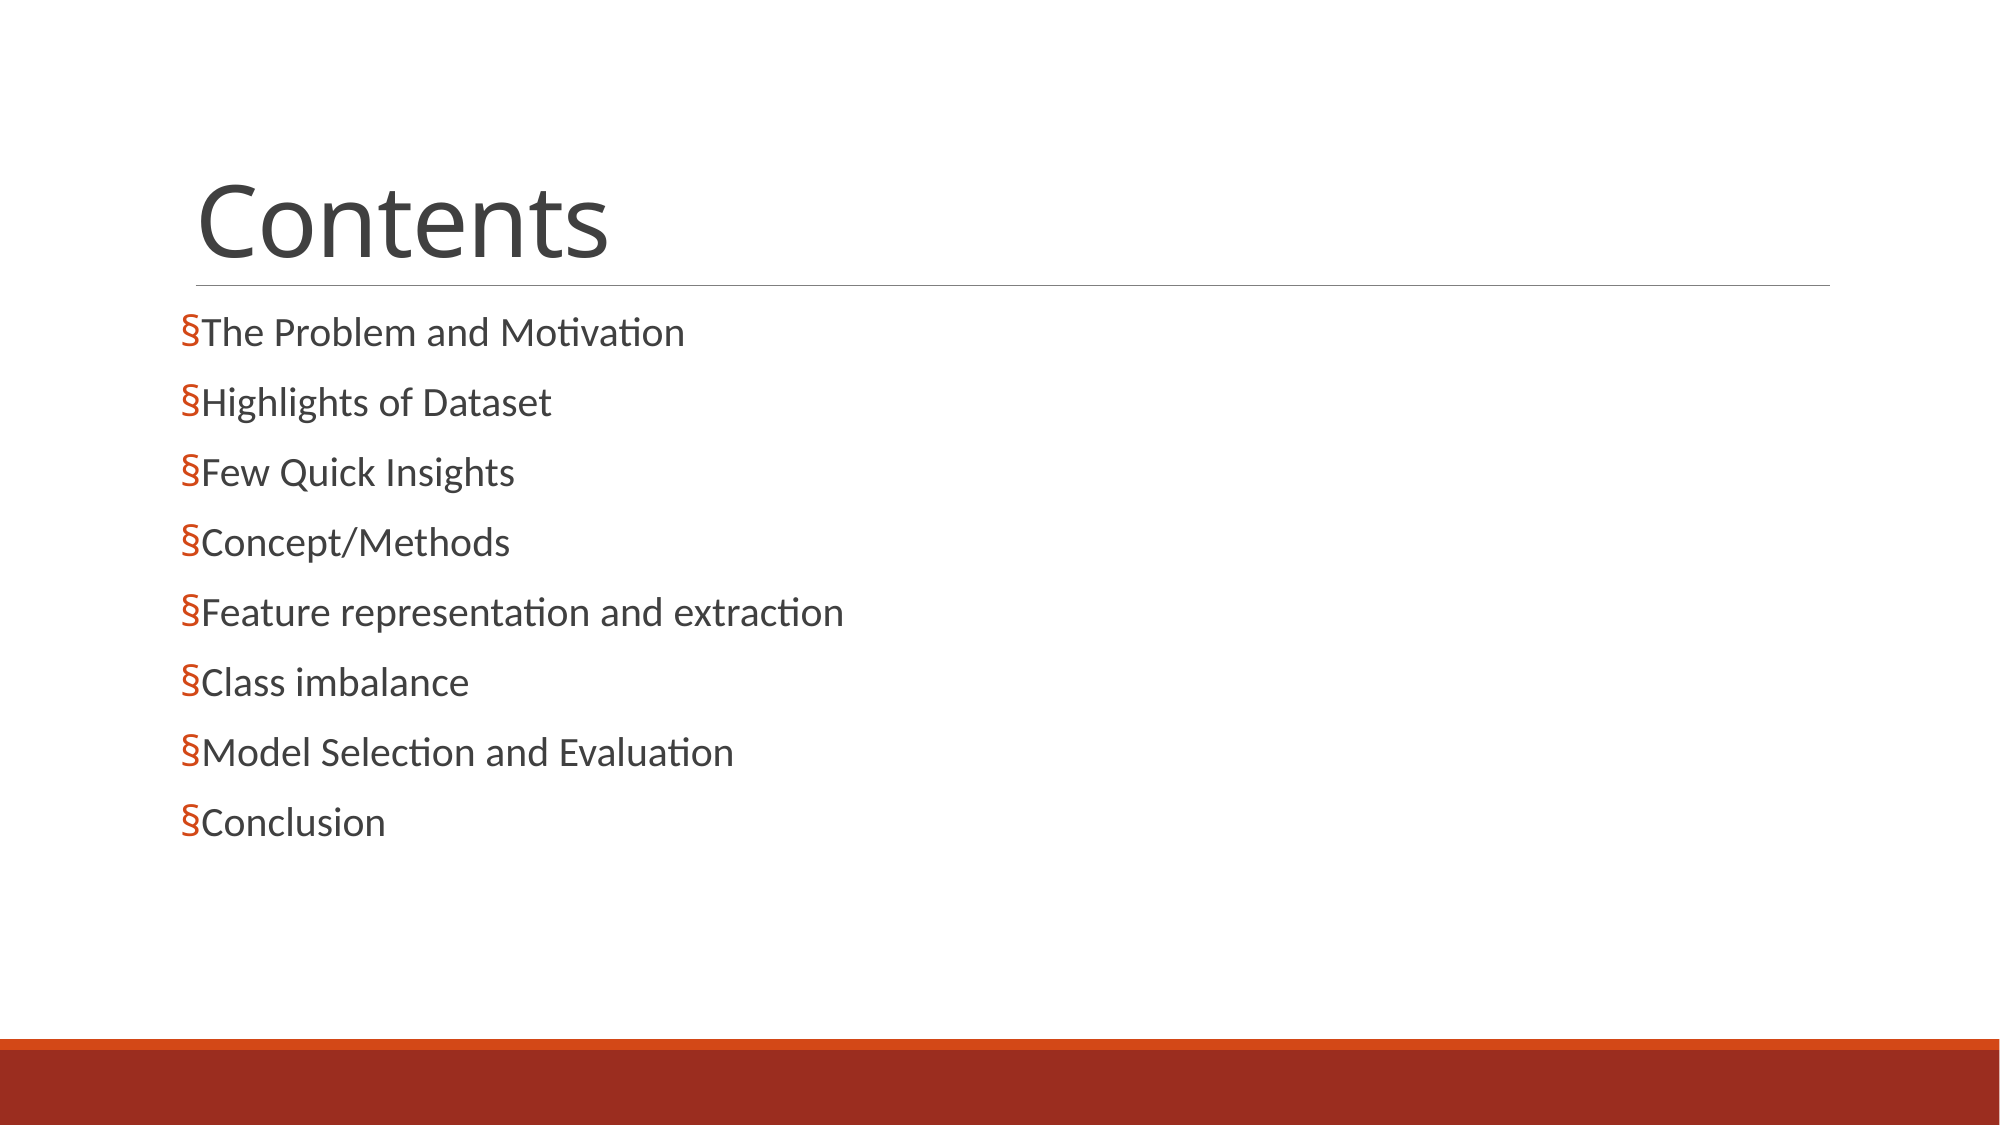

# Contents
The Problem and Motivation
Highlights of Dataset
Few Quick Insights
Concept/Methods
Feature representation and extraction
Class imbalance
Model Selection and Evaluation
Conclusion